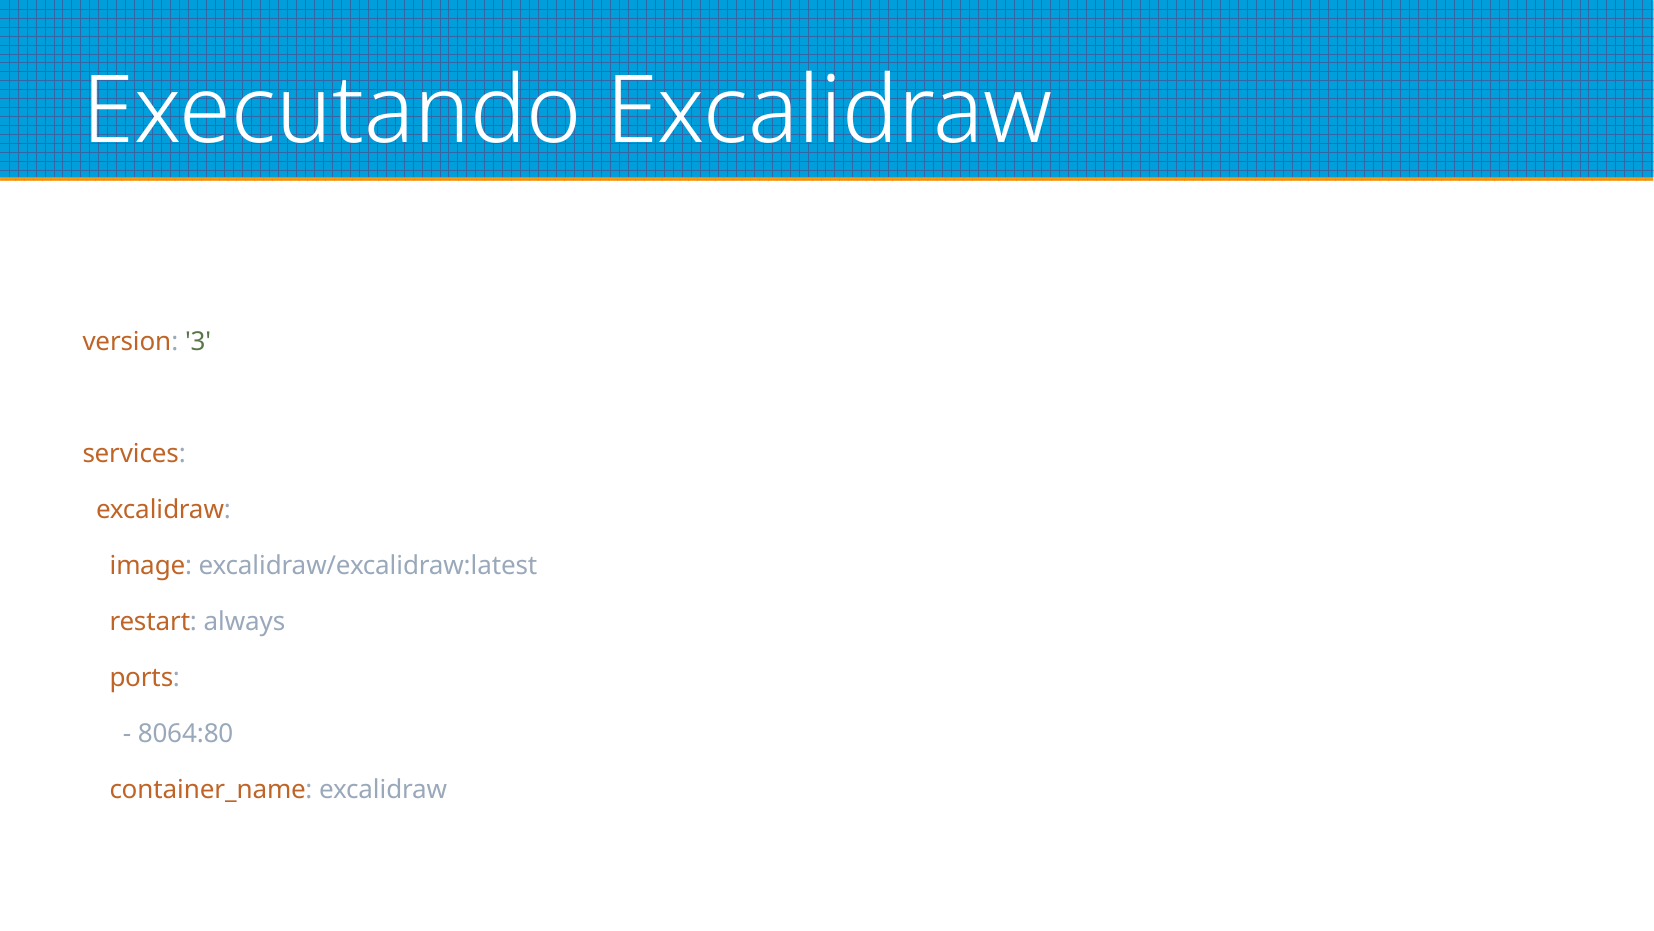

# Executando Excalidraw
version: '3'
services:
 excalidraw:
 image: excalidraw/excalidraw:latest
 restart: always
 ports:
 - 8064:80
 container_name: excalidraw